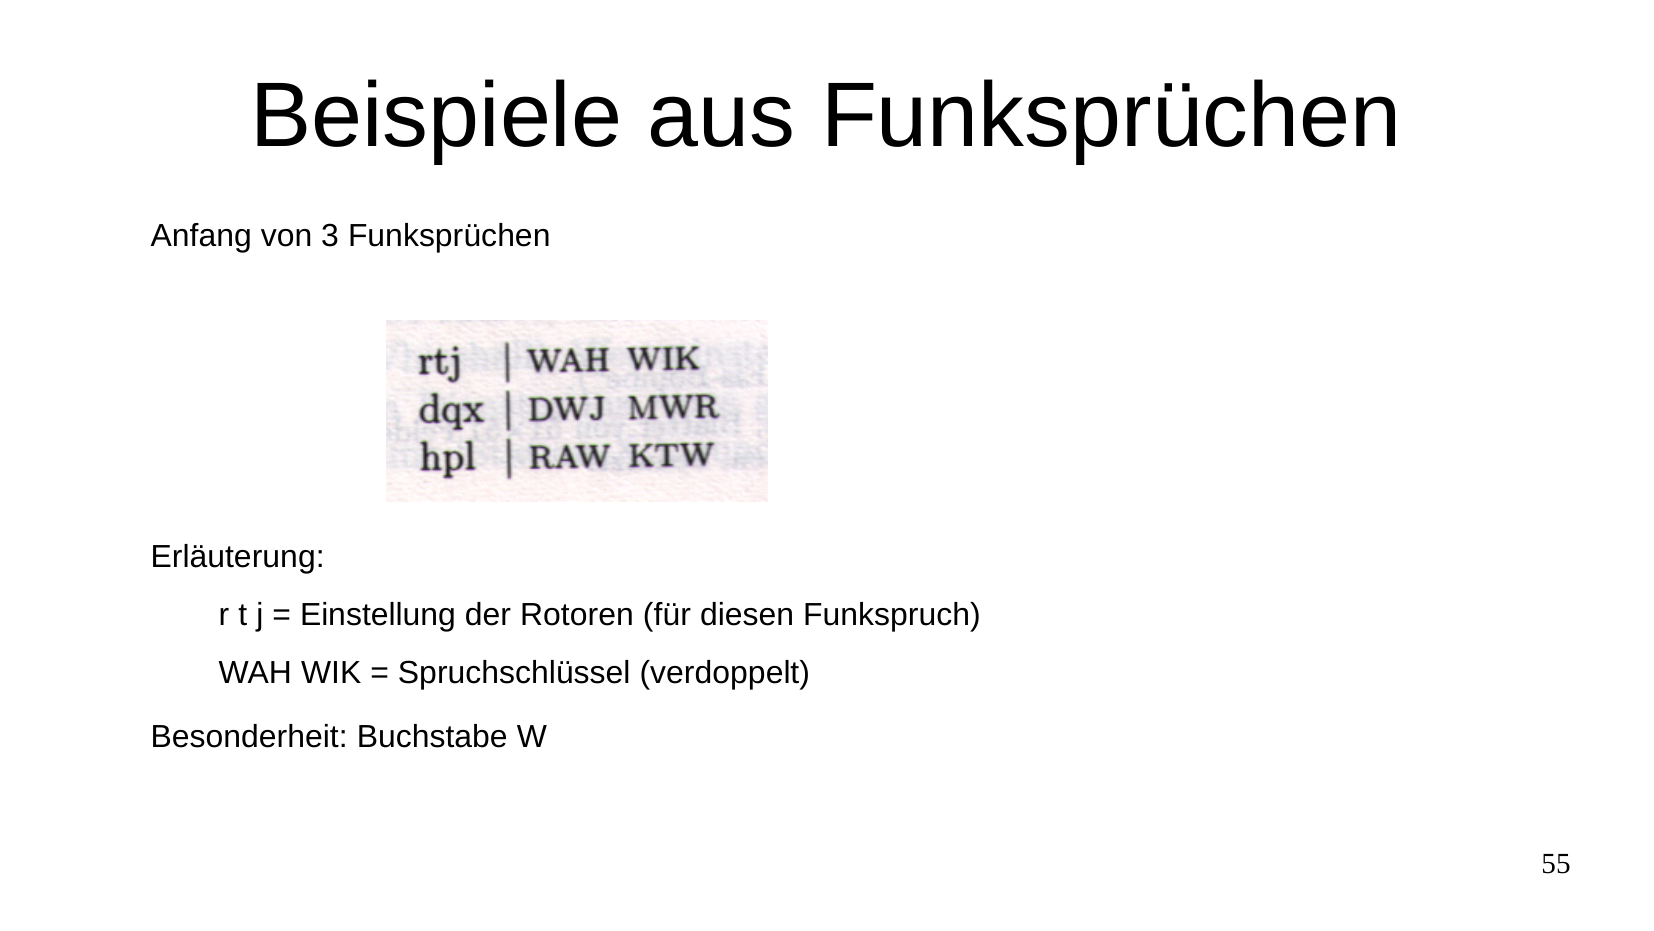

# Beispiele aus Funksprüchen
Anfang von 3 Funksprüchen
Erläuterung:
r t j = Einstellung der Rotoren (für diesen Funkspruch)
WAH WIK = Spruchschlüssel (verdoppelt)
Besonderheit: Buchstabe W
55